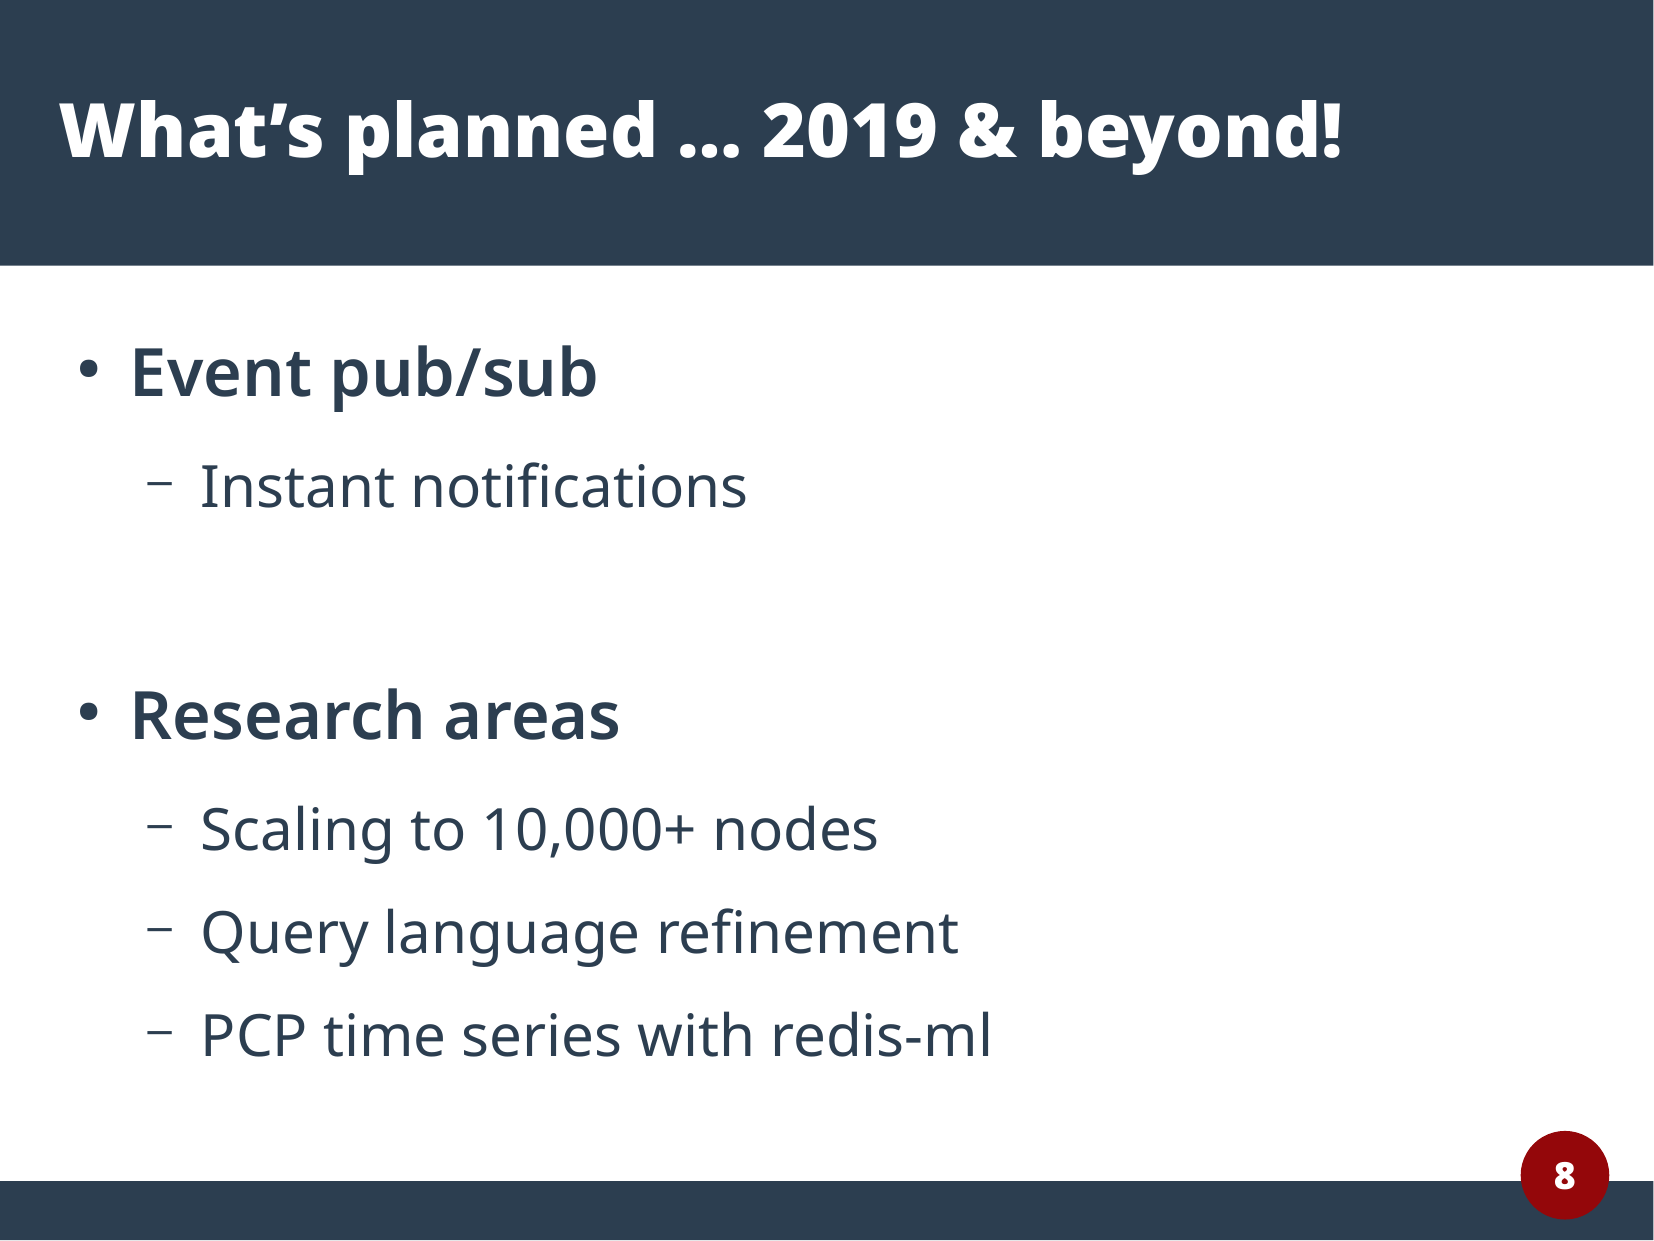

# What’s planned … 2019 & beyond!
Event pub/sub
Instant notifications
Research areas
Scaling to 10,000+ nodes
Query language refinement
PCP time series with redis-ml
8